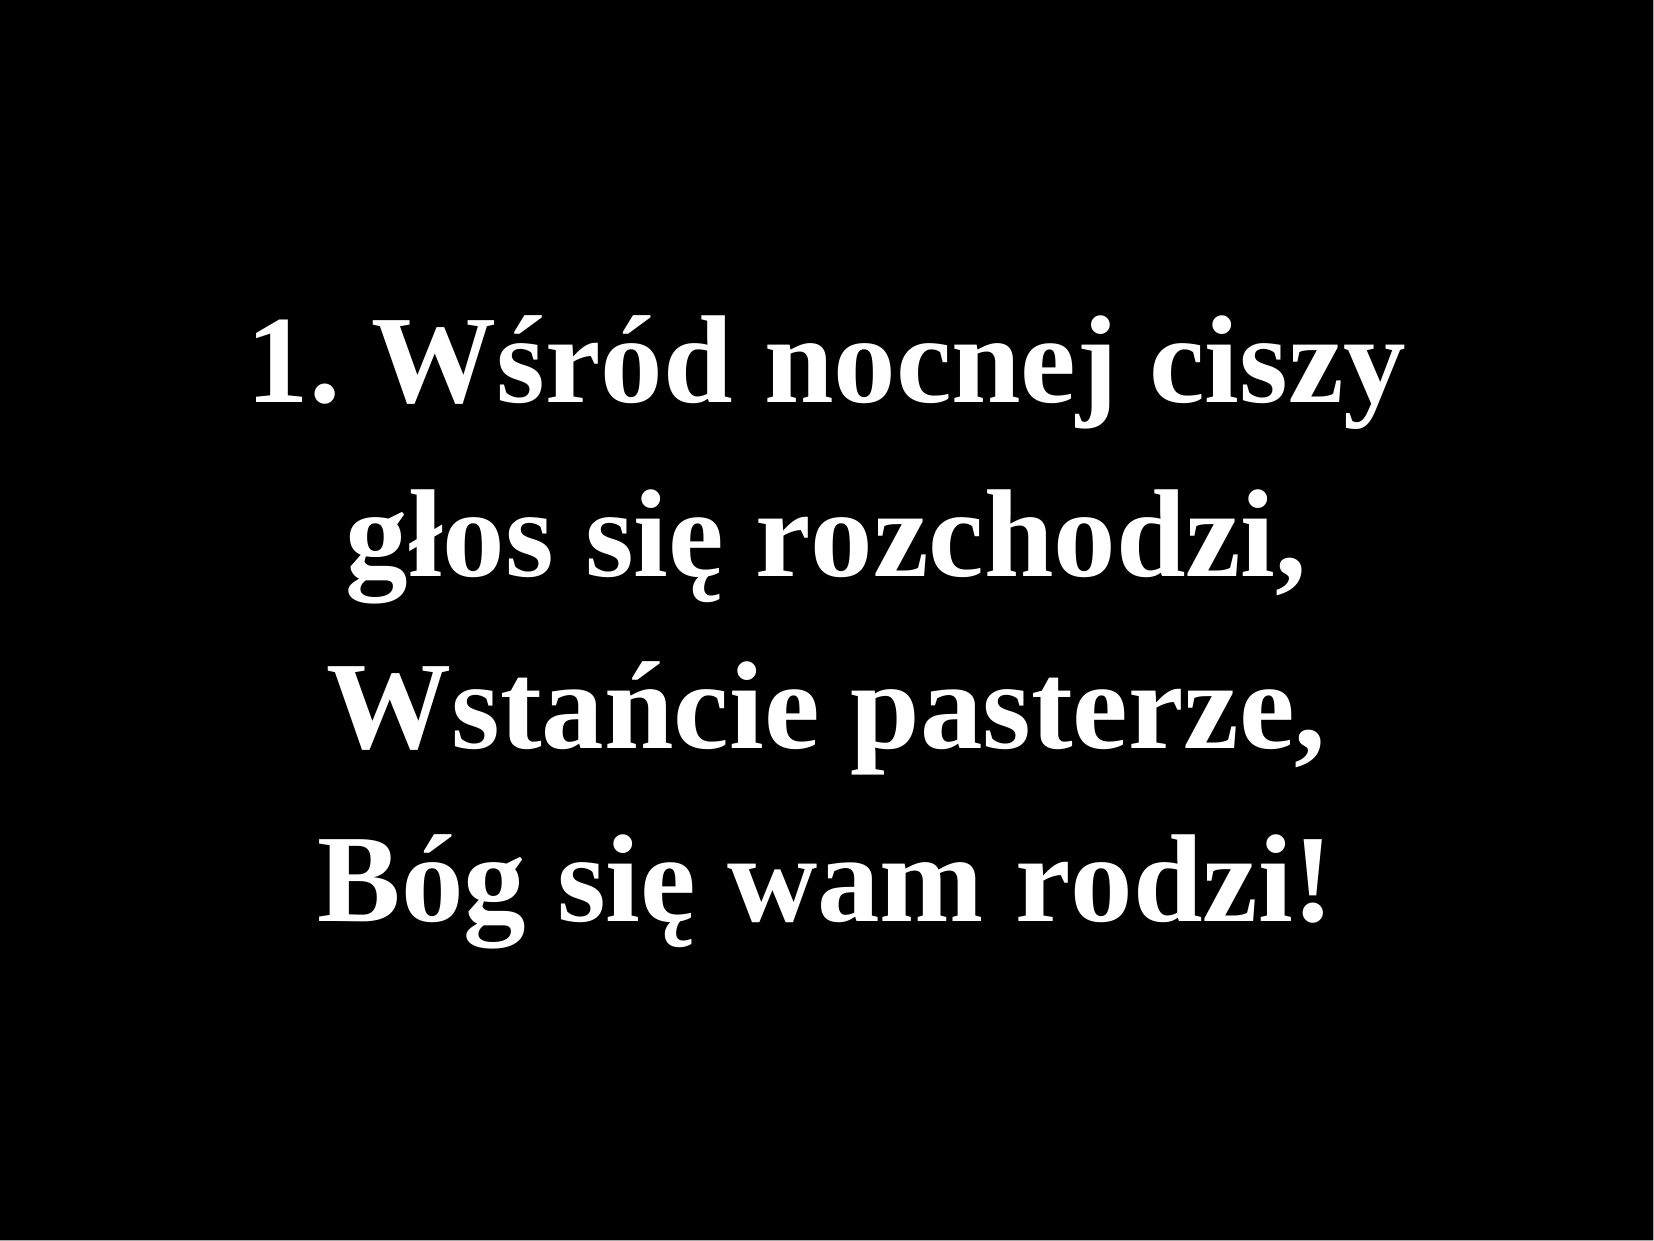

# 1. Wśród nocnej ciszy ppp głos się rozchodzi, ppp Wstańcie pasterze, ppp Bóg się wam rodzi!